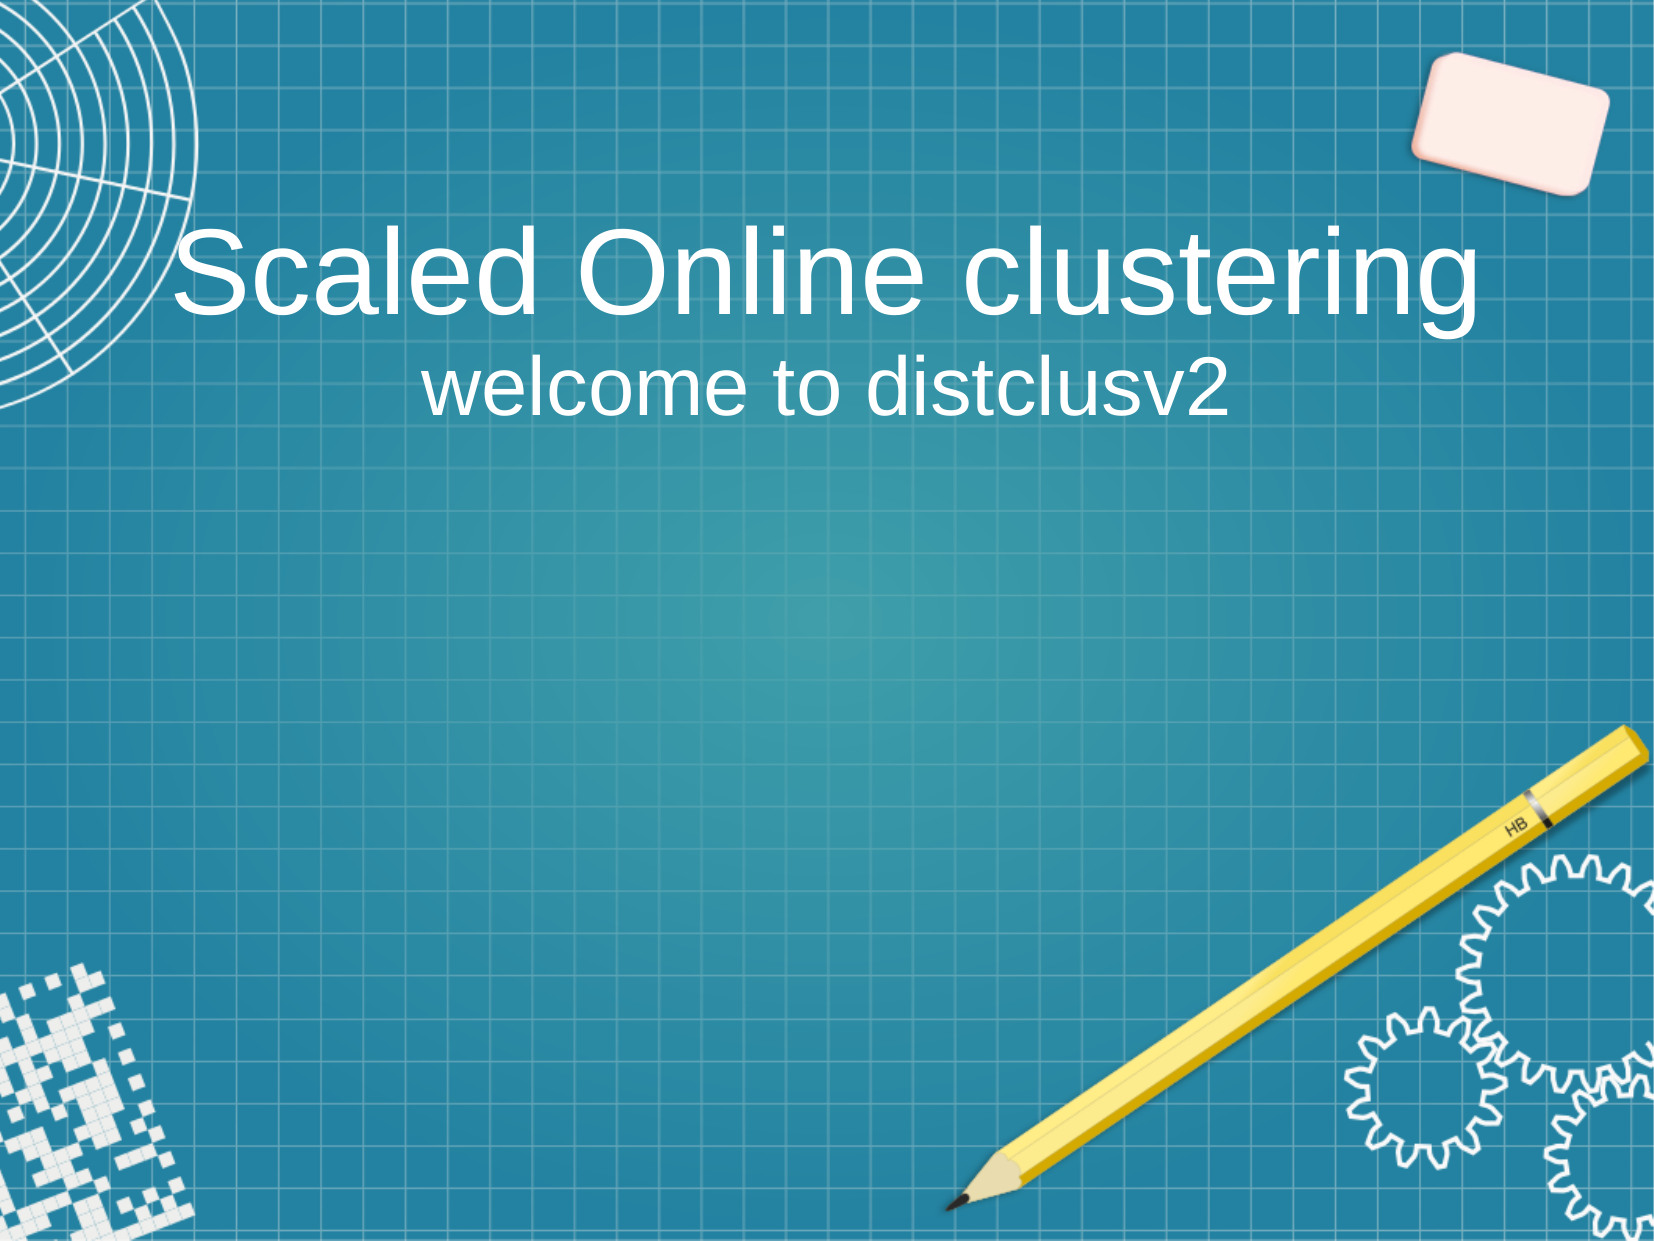

# Scaled Online clustering welcome to distclusv2